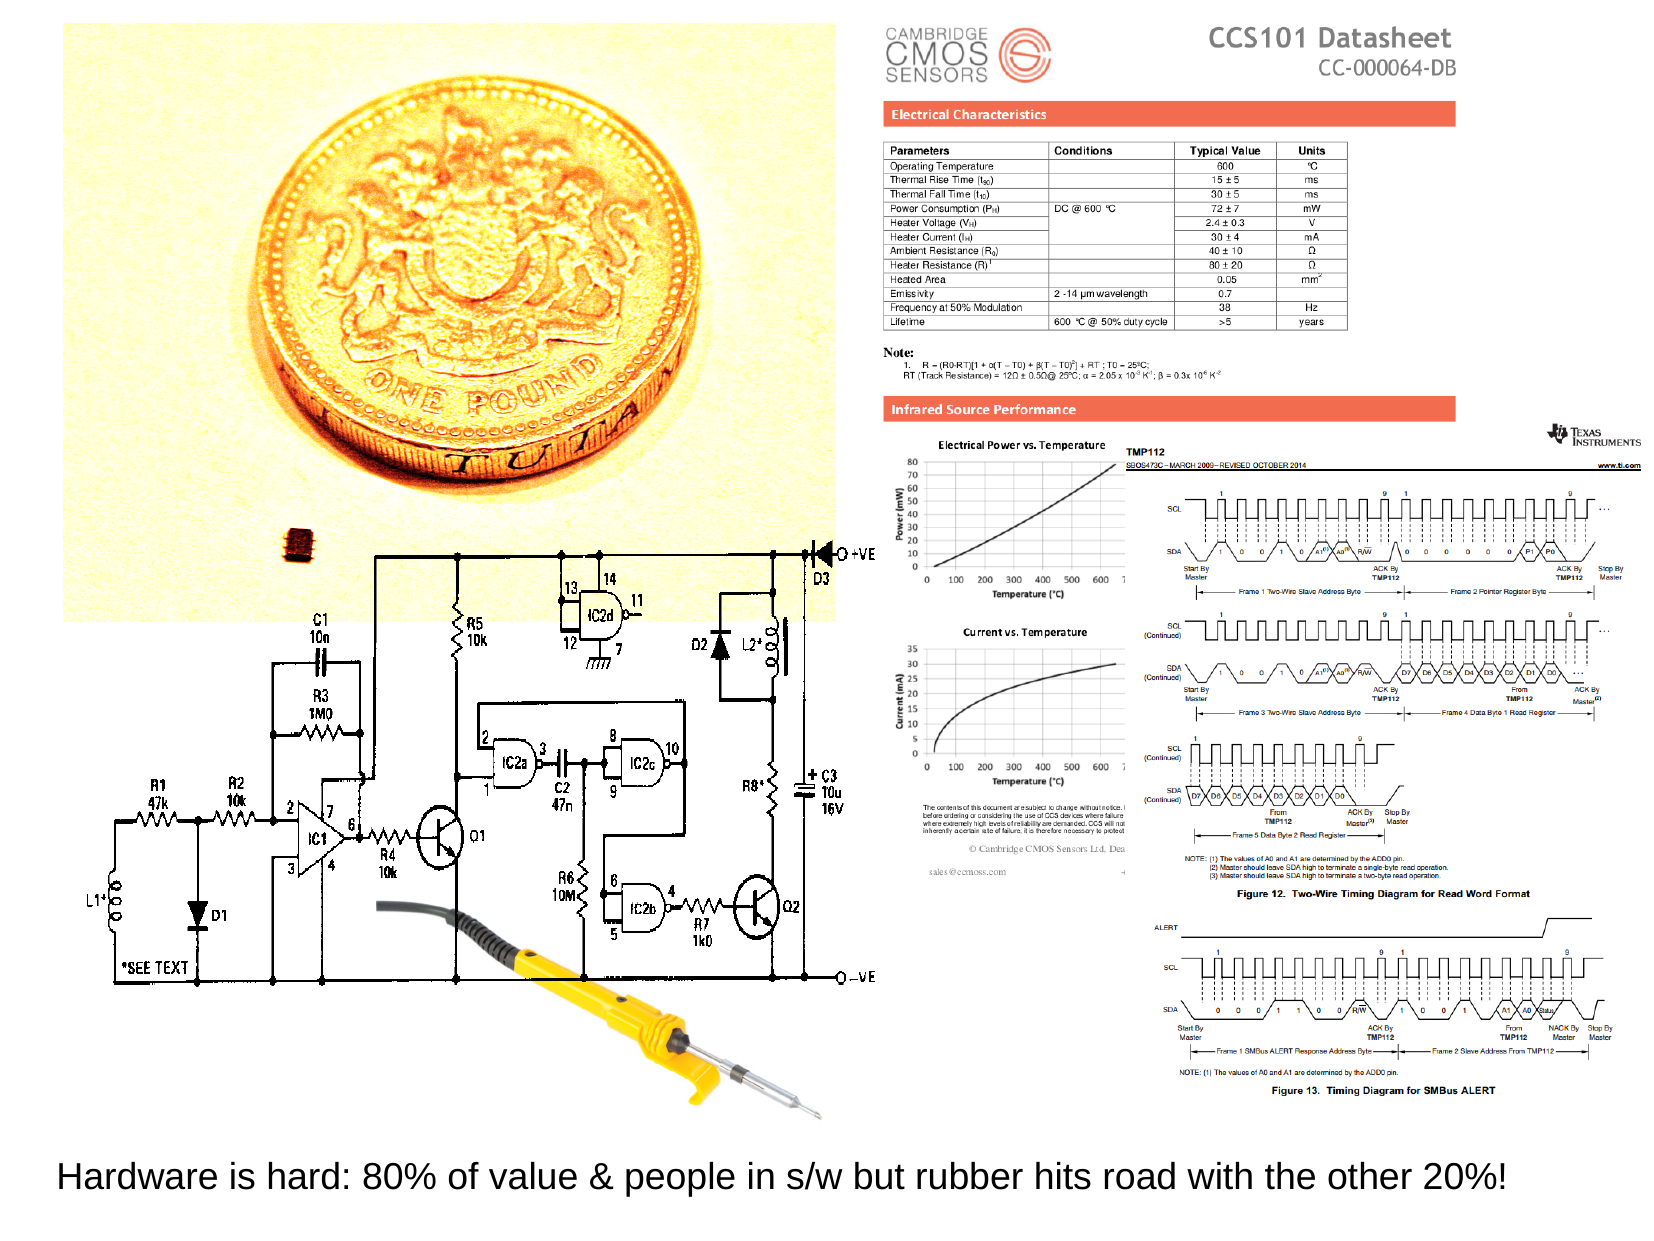

UK carbon emissions
Hardware is hard: 80% of value & people in s/w but rubber hits road with the other 20%!